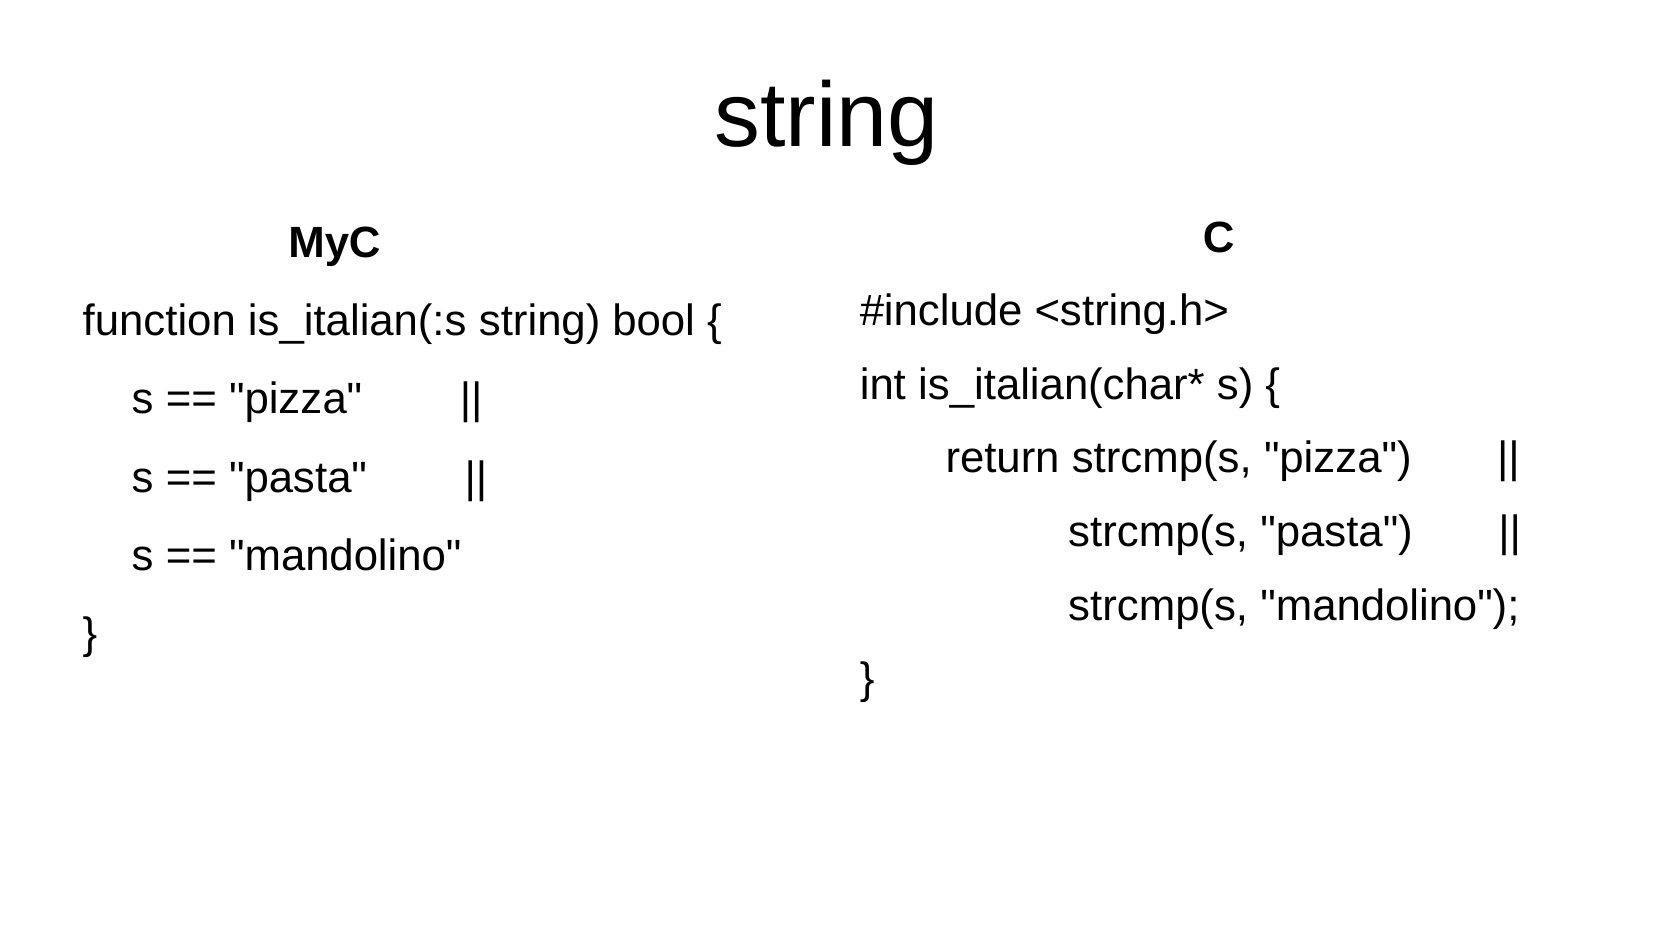

# string
 C
#include <string.h>
int is_italian(char* s) {
       return strcmp(s, "pizza")       ||
               strcmp(s, "pasta")       ||
               strcmp(s, "mandolino");
}
 MyC
function is_italian(:s string) bool {
 s == "pizza" ||
 s == "pasta" ||
 s == "mandolino"
}